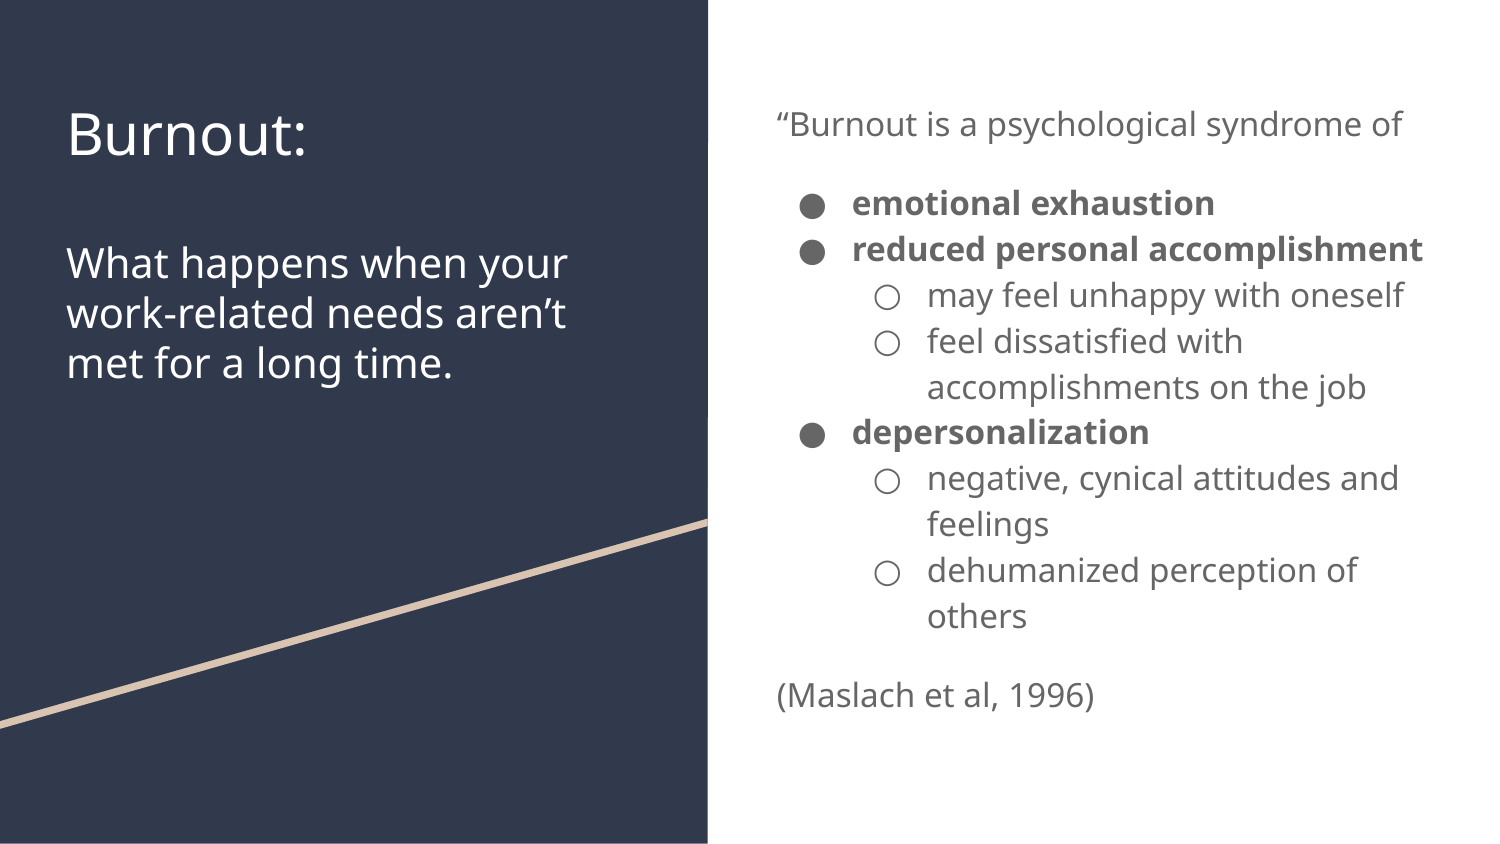

Burnout:
What happens when your work-related needs aren’t met for a long time.
# “Burnout is a psychological syndrome of
emotional exhaustion
reduced personal accomplishment
may feel unhappy with oneself
feel dissatisfied with accomplishments on the job
depersonalization
negative, cynical attitudes and feelings
dehumanized perception of others
(Maslach et al, 1996)